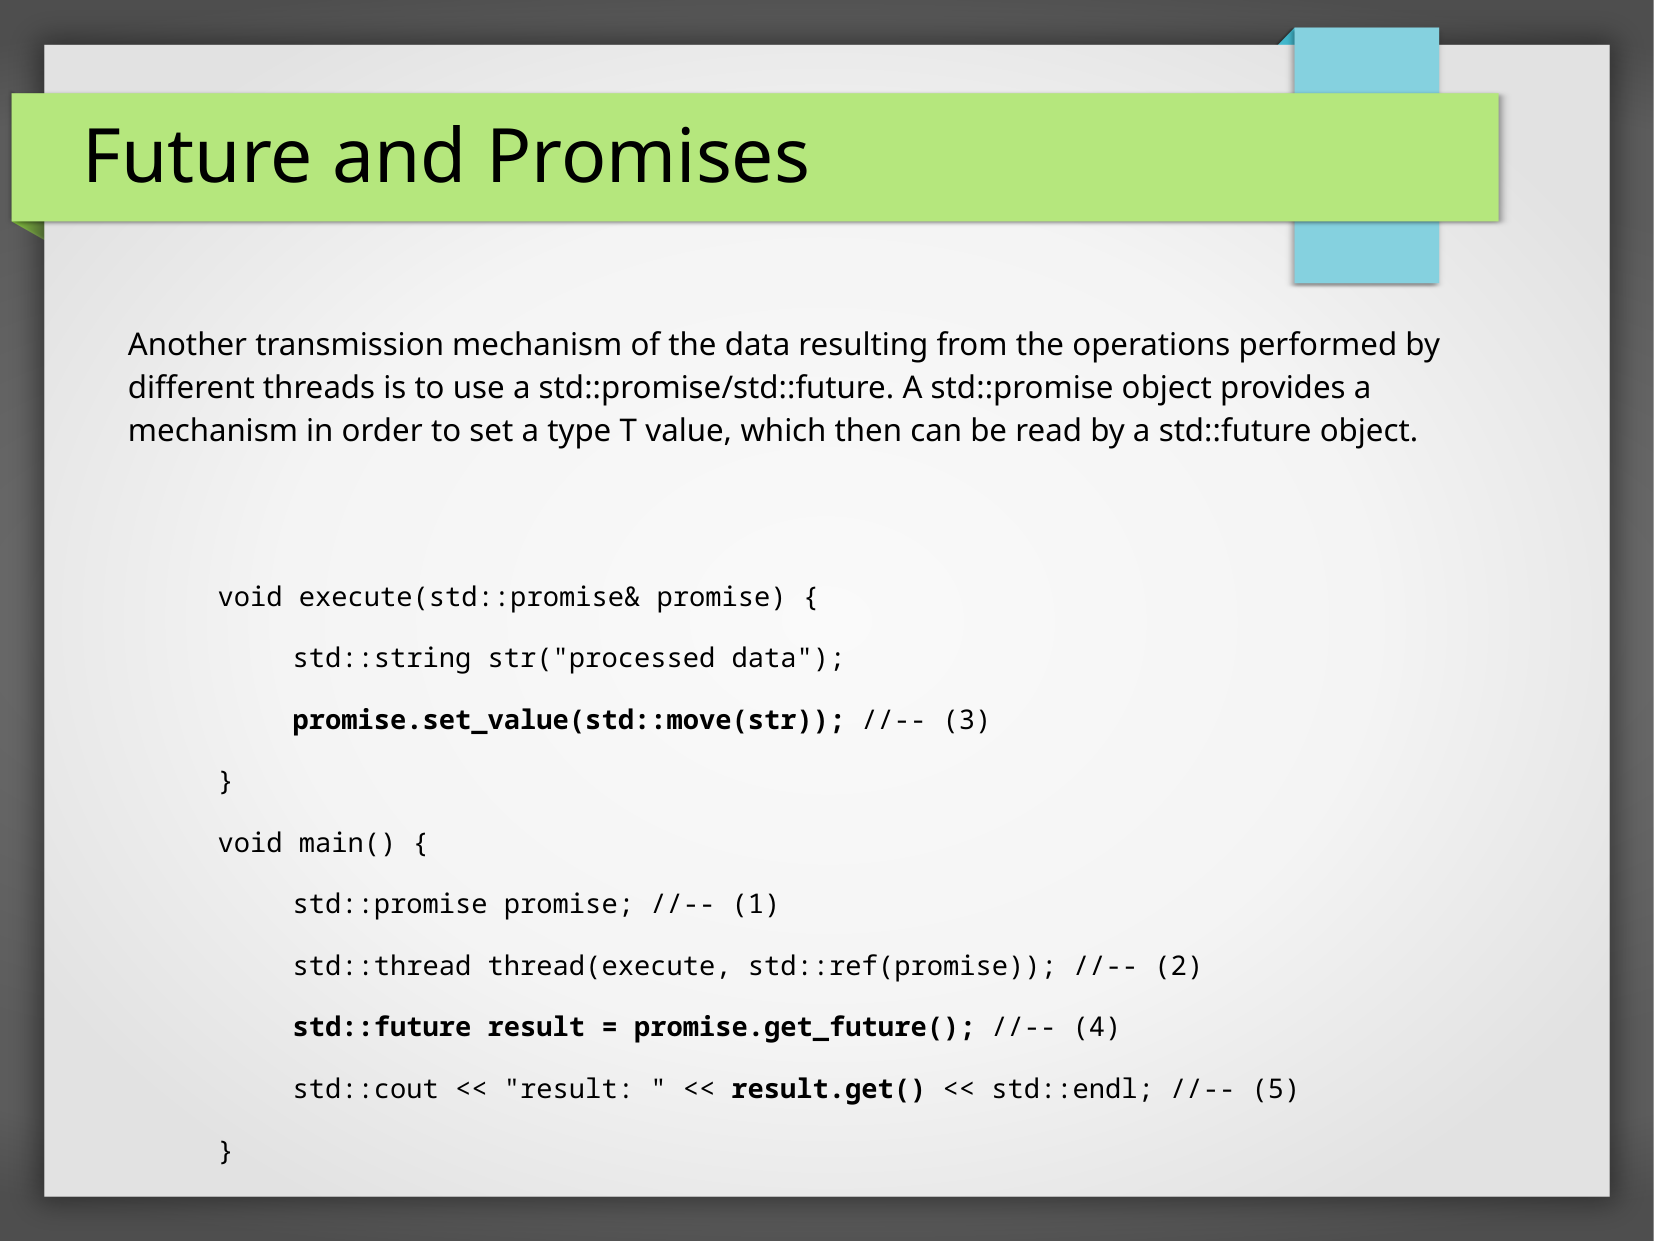

# Future and Promises
Another transmission mechanism of the data resulting from the operations performed by different threads is to use a std::promise/std::future. A std::promise object provides a mechanism in order to set a type T value, which then can be read by a std::future object.
void execute(std::promise& promise) {
	std::string str("processed data");
	promise.set_value(std::move(str)); //-- (3)
}
void main() {
	std::promise promise; //-- (1)
	std::thread thread(execute, std::ref(promise)); //-- (2)
	std::future result = promise.get_future(); //-- (4)
	std::cout << "result: " << result.get() << std::endl; //-- (5)
}